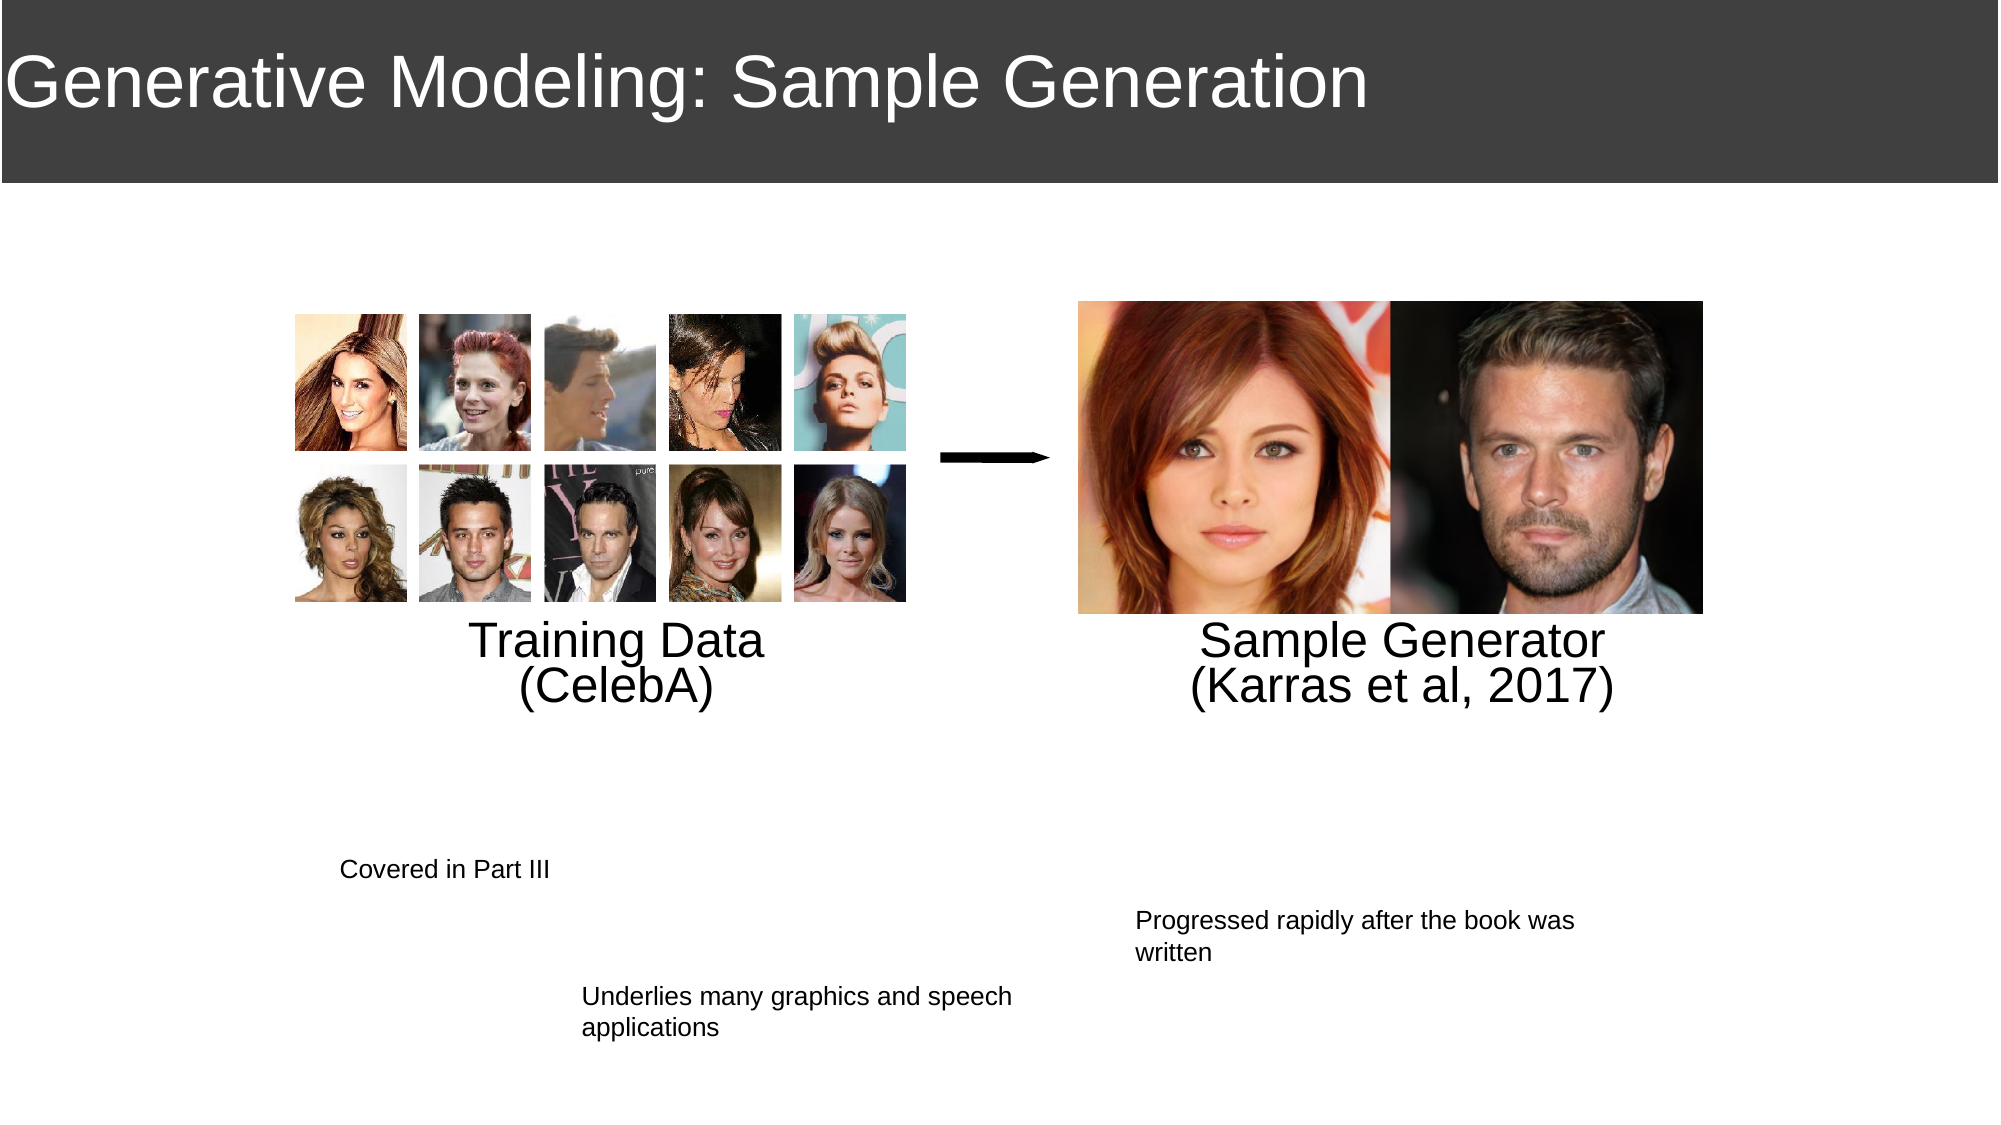

Generative Modeling: Sample Generation
Training Data
Sample Generator
(CelebA)
(Karras et al, 2017)
Covered in Part III
Progressed rapidly after the book was written
Underlies many graphics and speech applications